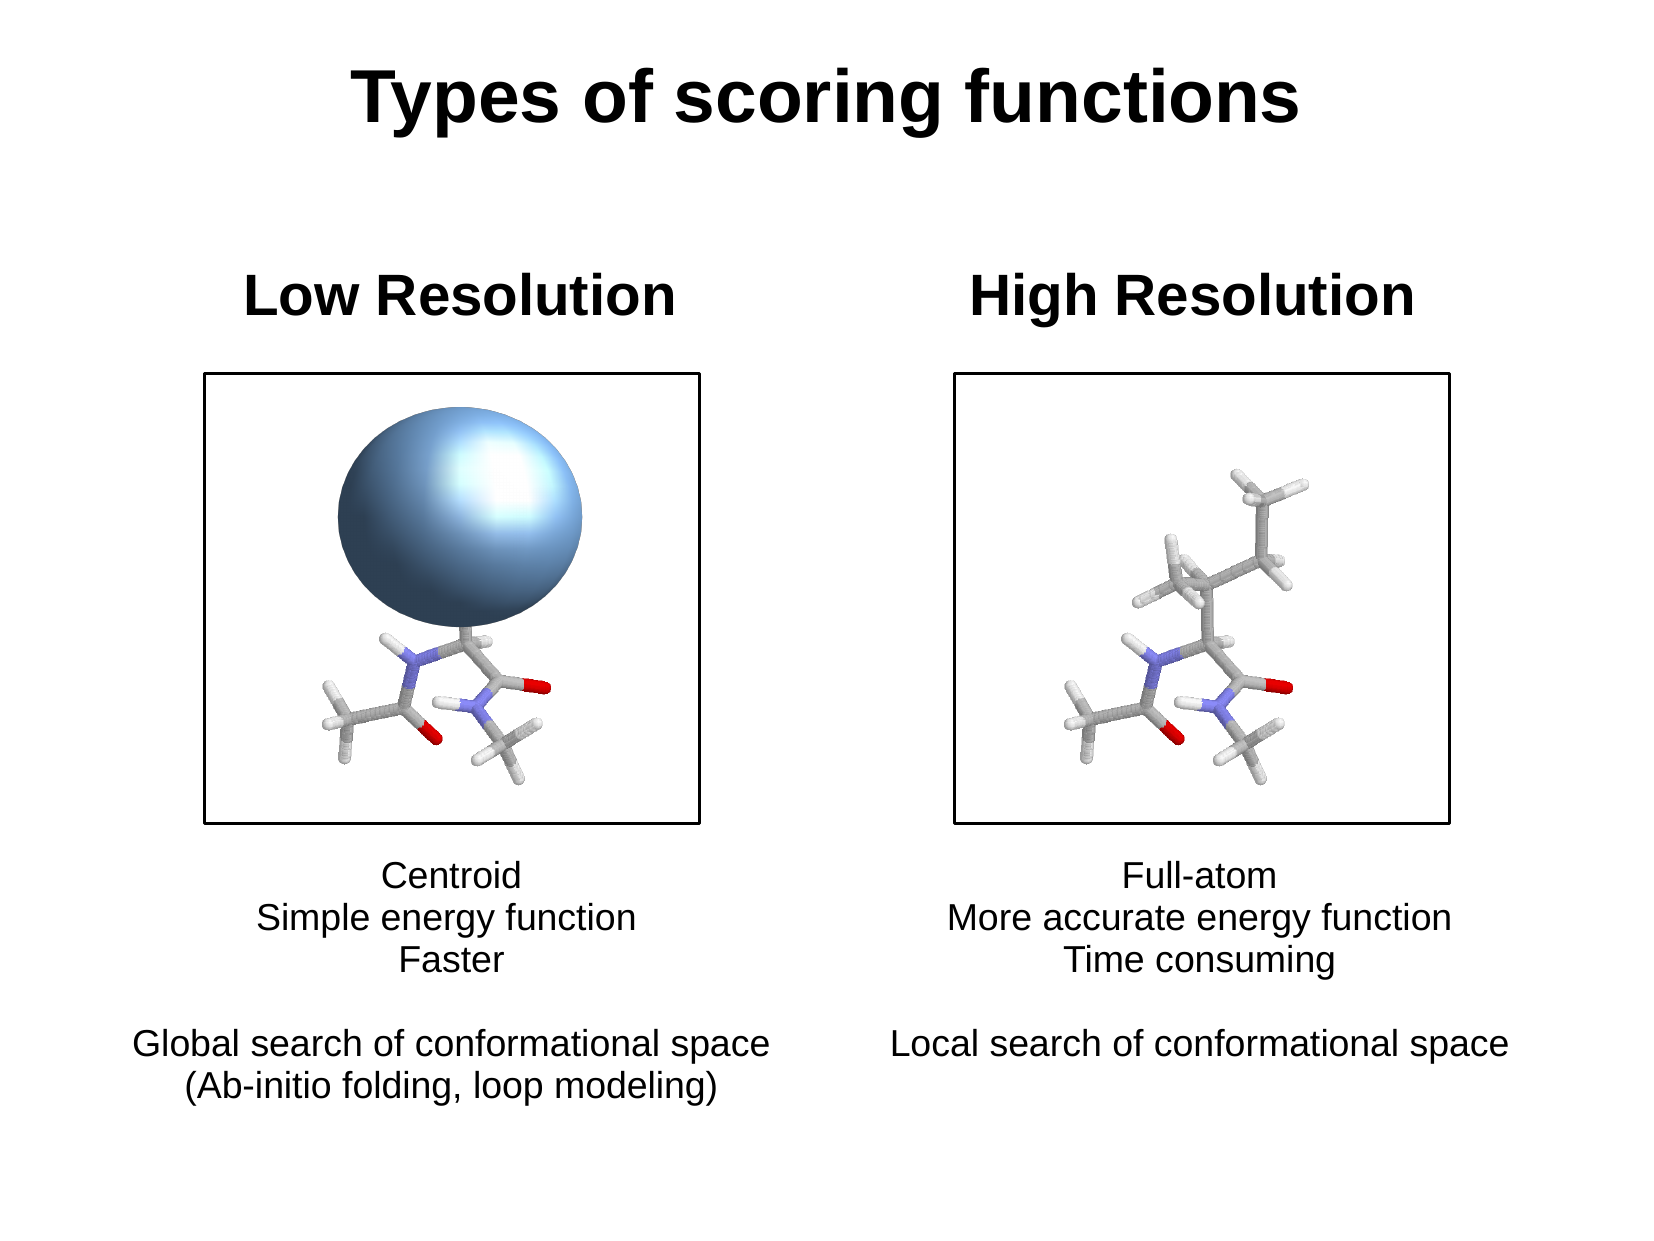

Types of scoring functions
High Resolution
Low Resolution
Centroid
Simple energy function
Faster
Global search of conformational space
(Ab-initio folding, loop modeling)
Full-atom
More accurate energy function
Time consuming
Local search of conformational space